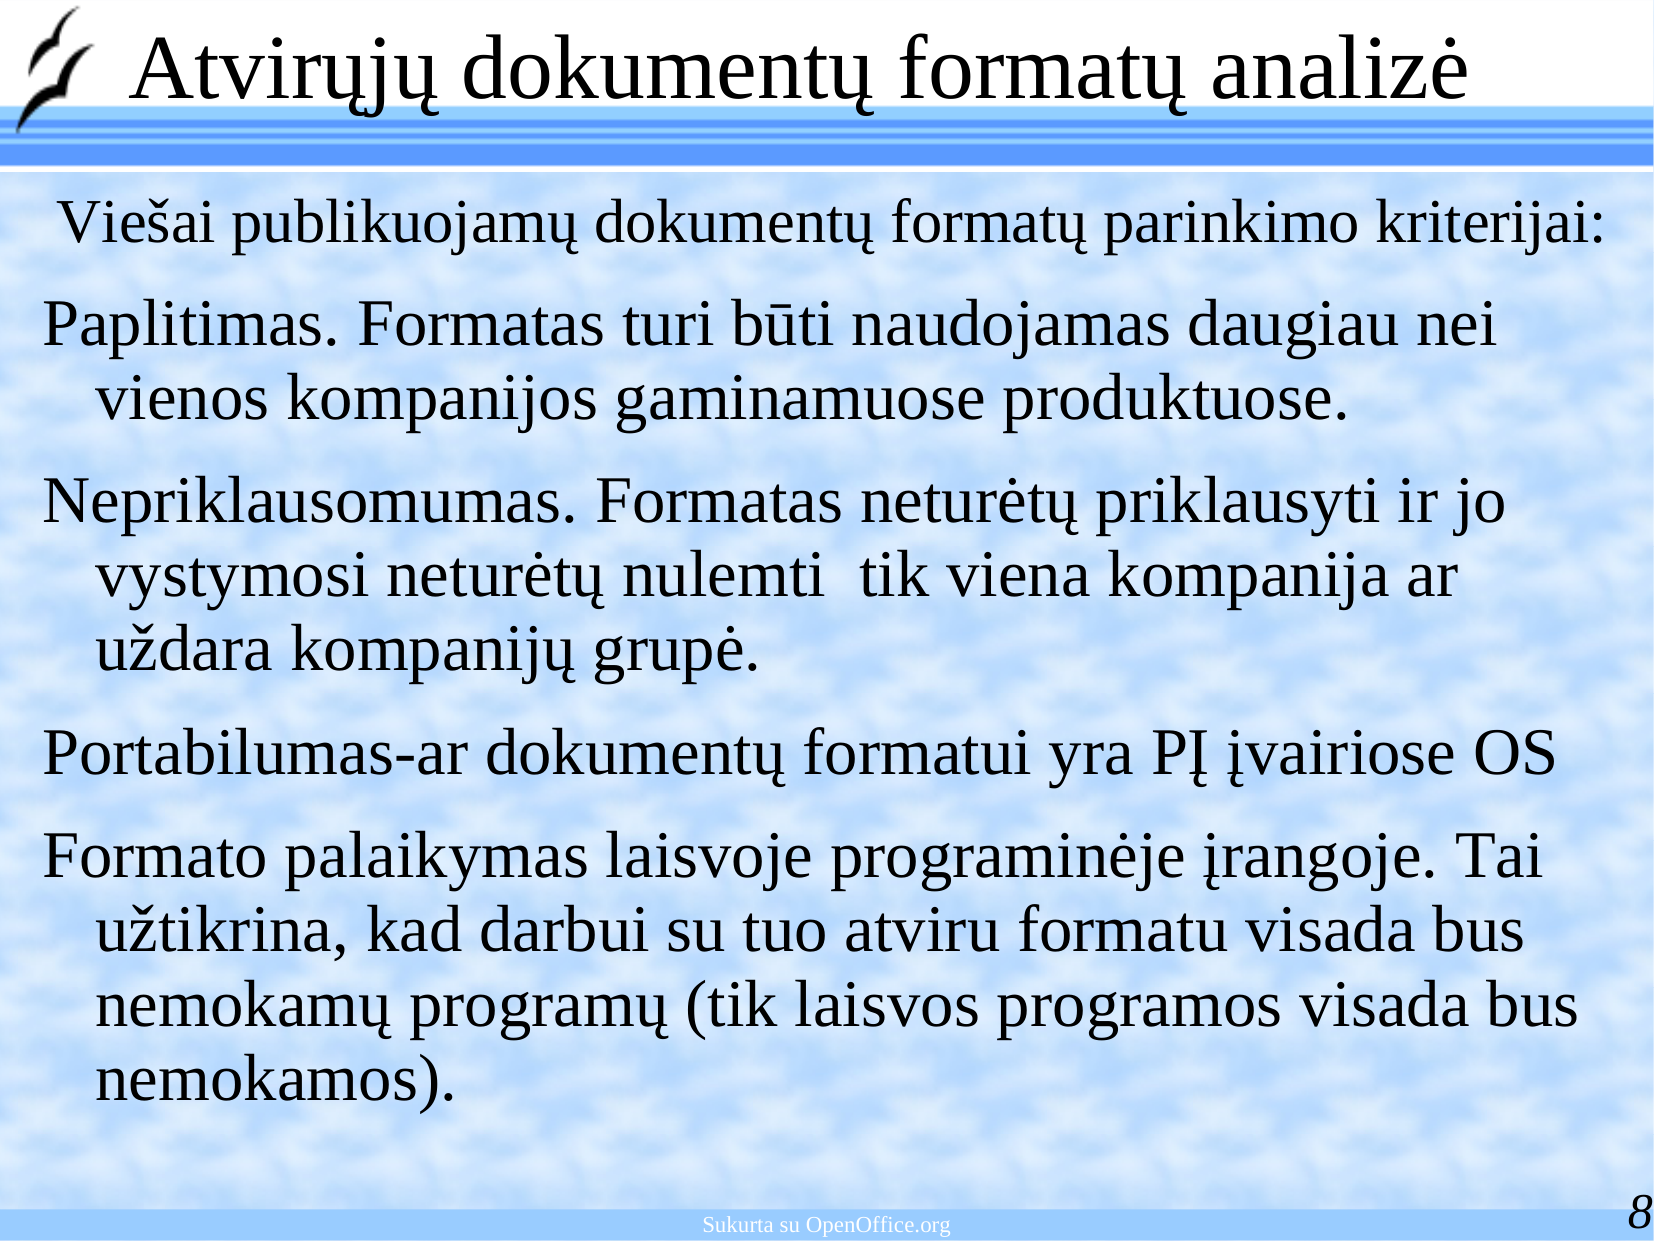

# Atvirųjų dokumentų formatų analizė
Viešai publikuojamų dokumentų formatų parinkimo kriterijai:
Paplitimas. Formatas turi būti naudojamas daugiau nei vienos kompanijos gaminamuose produktuose.
Nepriklausomumas. Formatas neturėtų priklausyti ir jo vystymosi neturėtų nulemti tik viena kompanija ar uždara kompanijų grupė.
Portabilumas-ar dokumentų formatui yra PĮ įvairiose OS
Formato palaikymas laisvoje programinėje įrangoje. Tai užtikrina, kad darbui su tuo atviru formatu visada bus nemokamų programų (tik laisvos programos visada bus nemokamos).